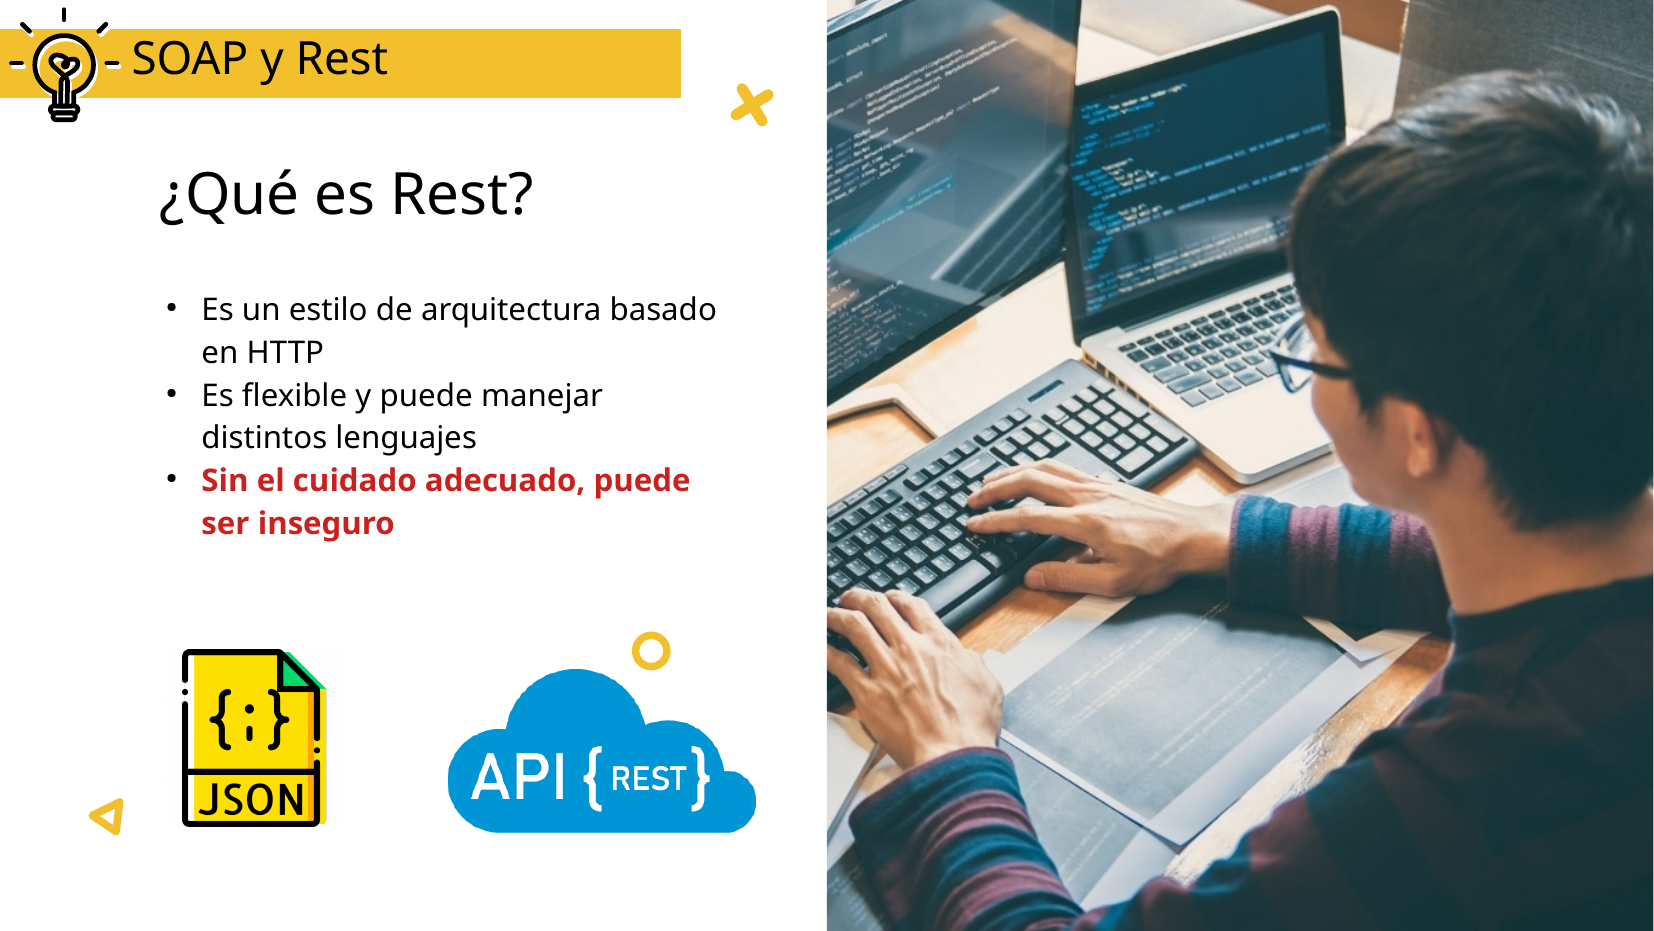

SOAP y Rest
# ¿Qué es Rest?
Es un estilo de arquitectura basado en HTTP
Es flexible y puede manejar distintos lenguajes
Sin el cuidado adecuado, puede ser inseguro